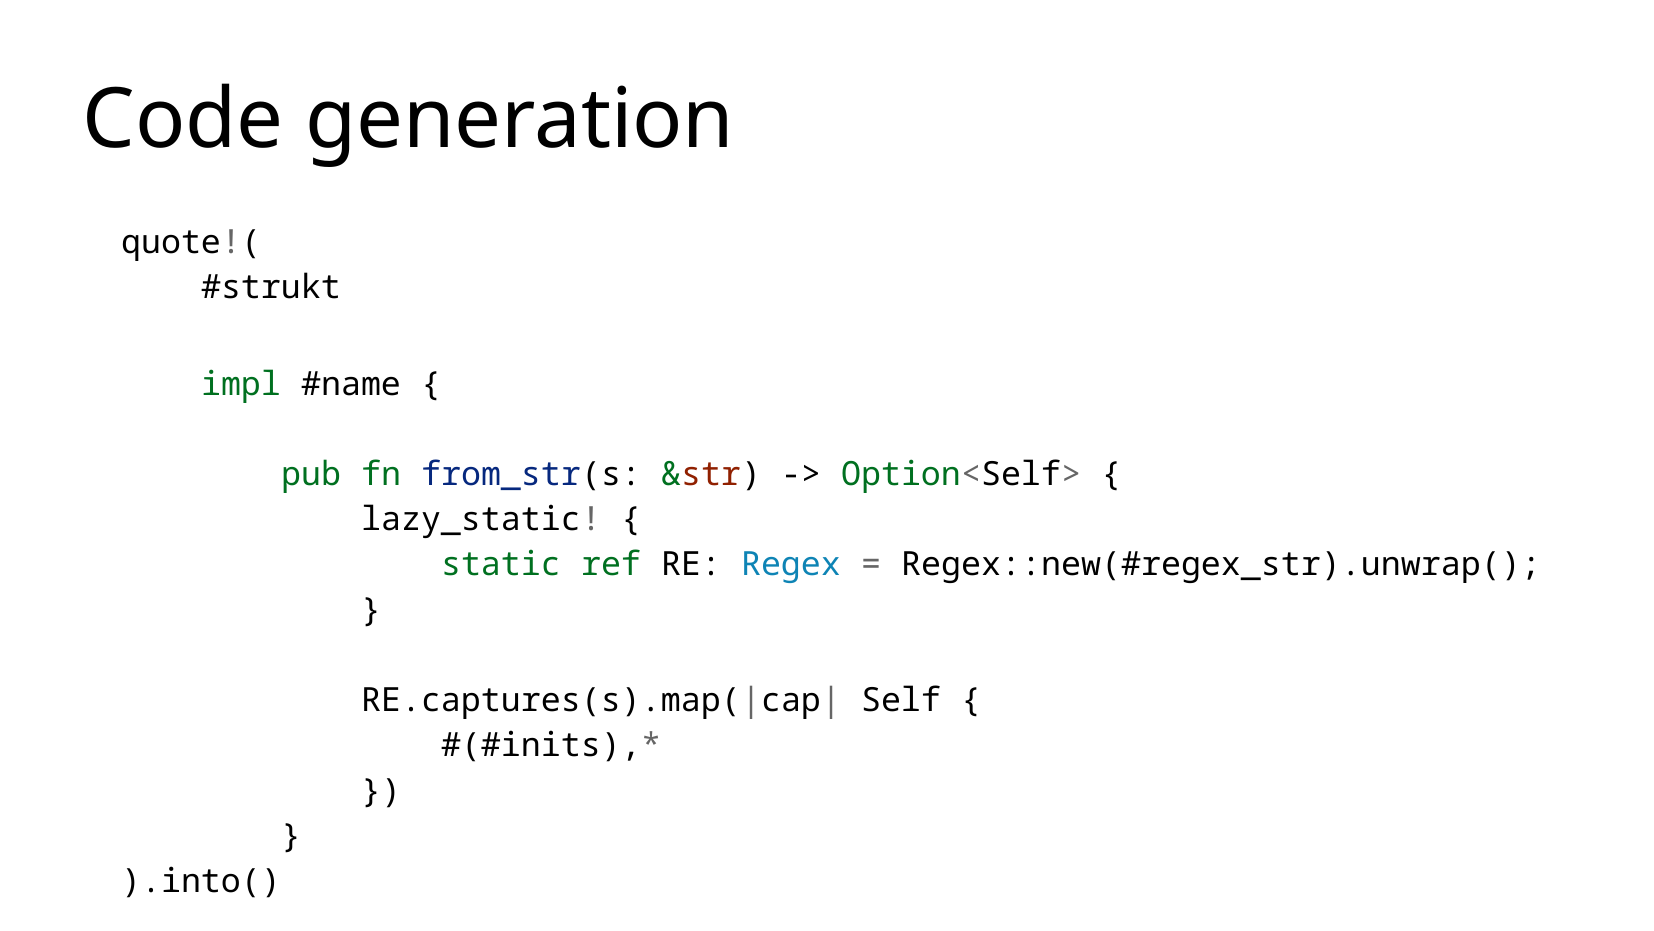

# Code generation
quote!(
 #strukt
 impl #name {
 pub fn from_str(s: &str) -> Option<Self> {
 lazy_static! {
 static ref RE: Regex = Regex::new(#regex_str).unwrap();
 }
 RE.captures(s).map(|cap| Self {
 #(#inits),*
 })
 }
).into()